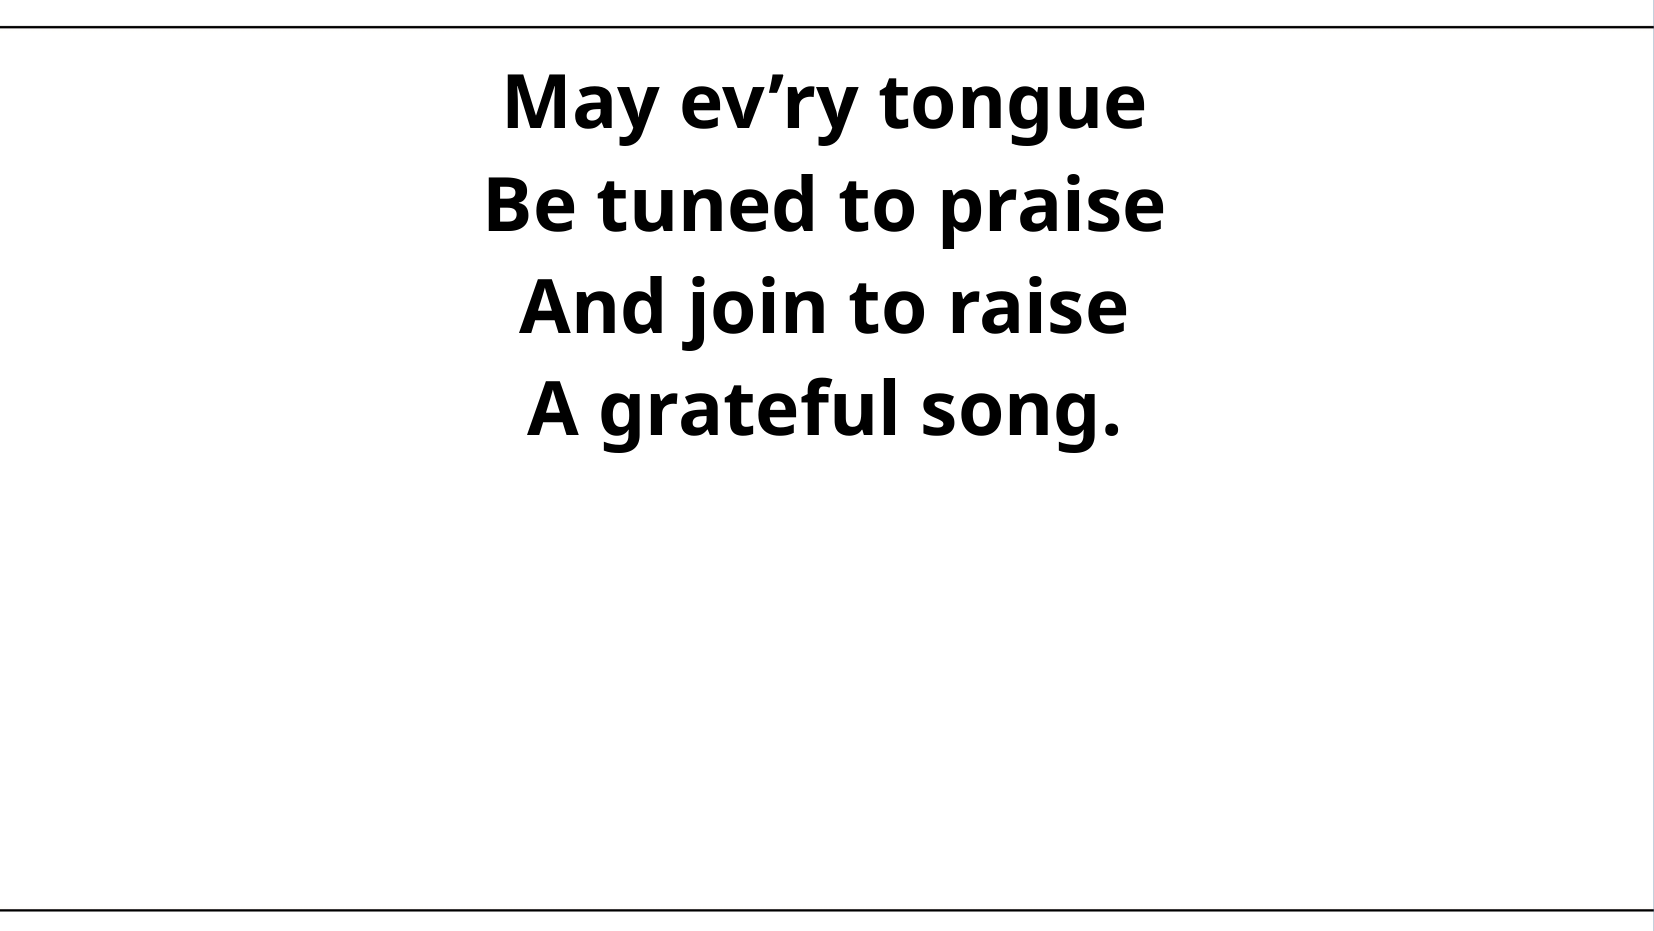

May ev’ry tongue
Be tuned to praise
And join to raise
A grateful song.